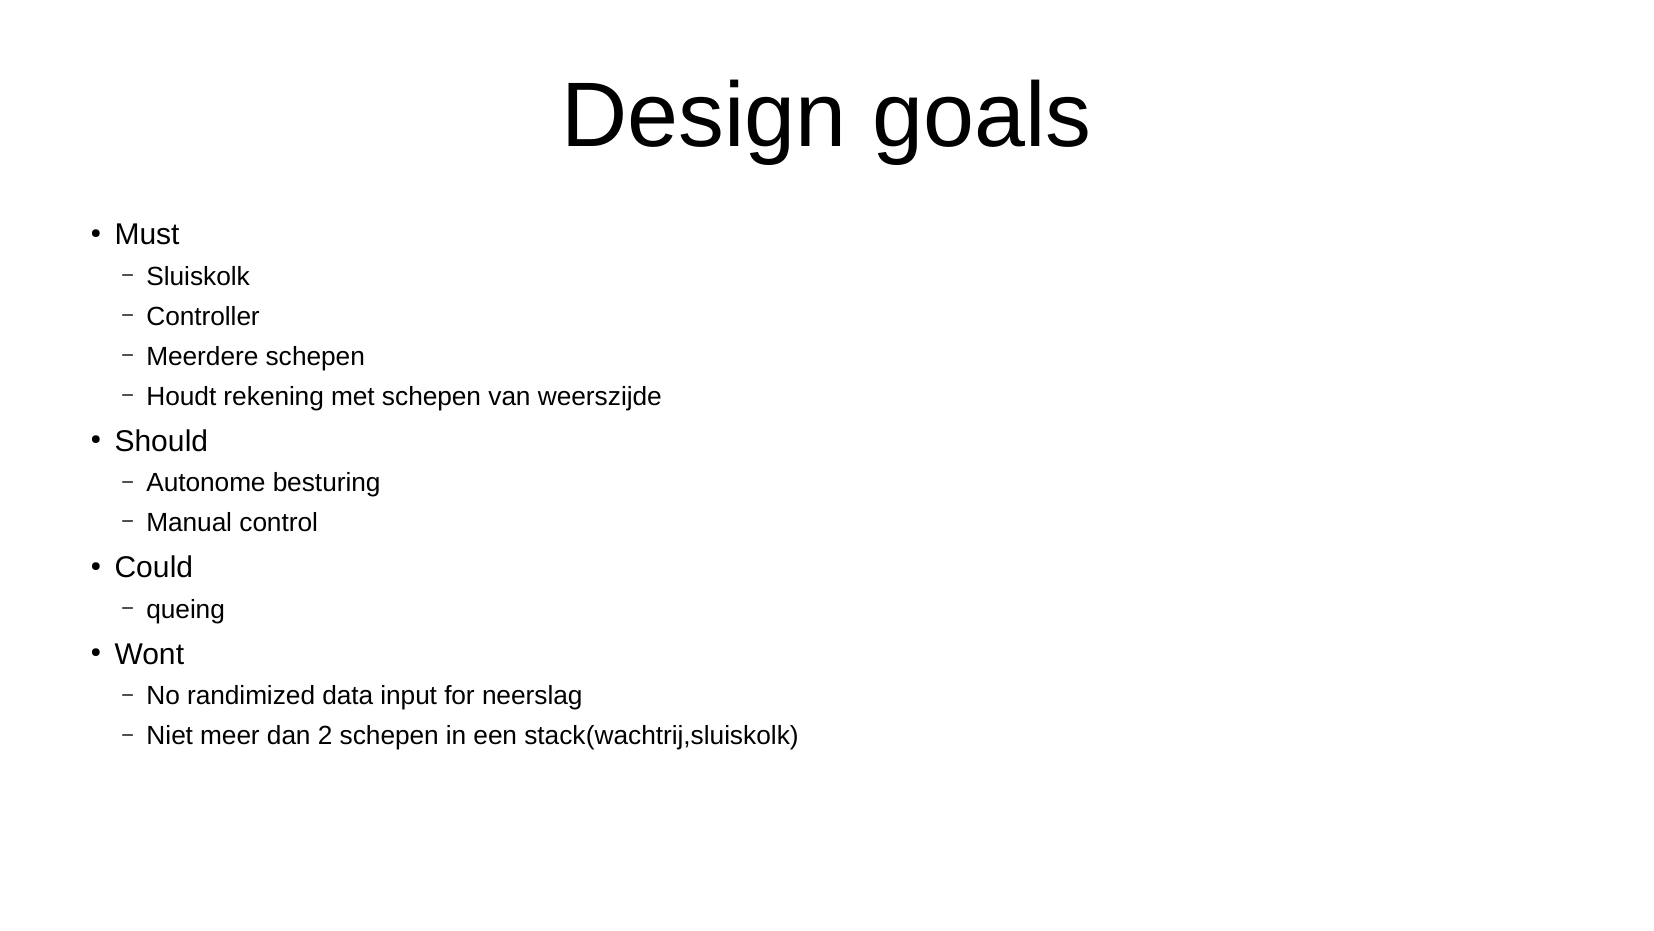

# Design goals
Must
Sluiskolk
Controller
Meerdere schepen
Houdt rekening met schepen van weerszijde
Should
Autonome besturing
Manual control
Could
queing
Wont
No randimized data input for neerslag
Niet meer dan 2 schepen in een stack(wachtrij,sluiskolk)